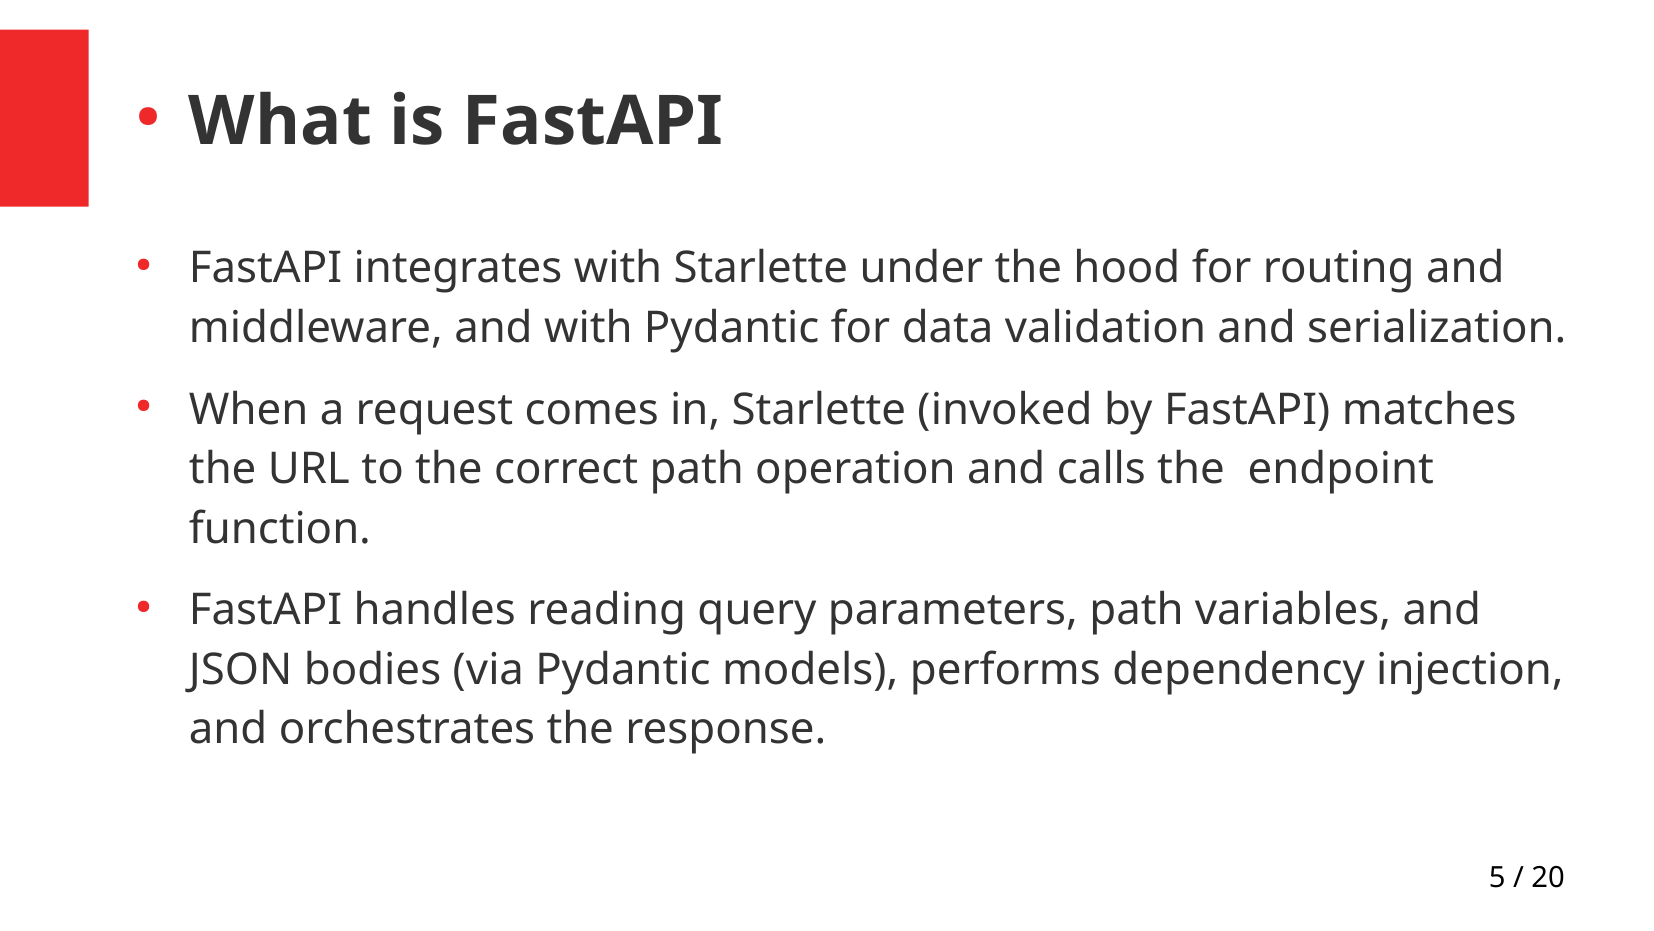

# What is FastAPI
FastAPI integrates with Starlette under the hood for routing and middleware, and with Pydantic for data validation and serialization.
When a request comes in, Starlette (invoked by FastAPI) matches the URL to the correct path operation and calls the endpoint function.
FastAPI handles reading query parameters, path variables, and JSON bodies (via Pydantic models), performs dependency injection, and orchestrates the response.
5